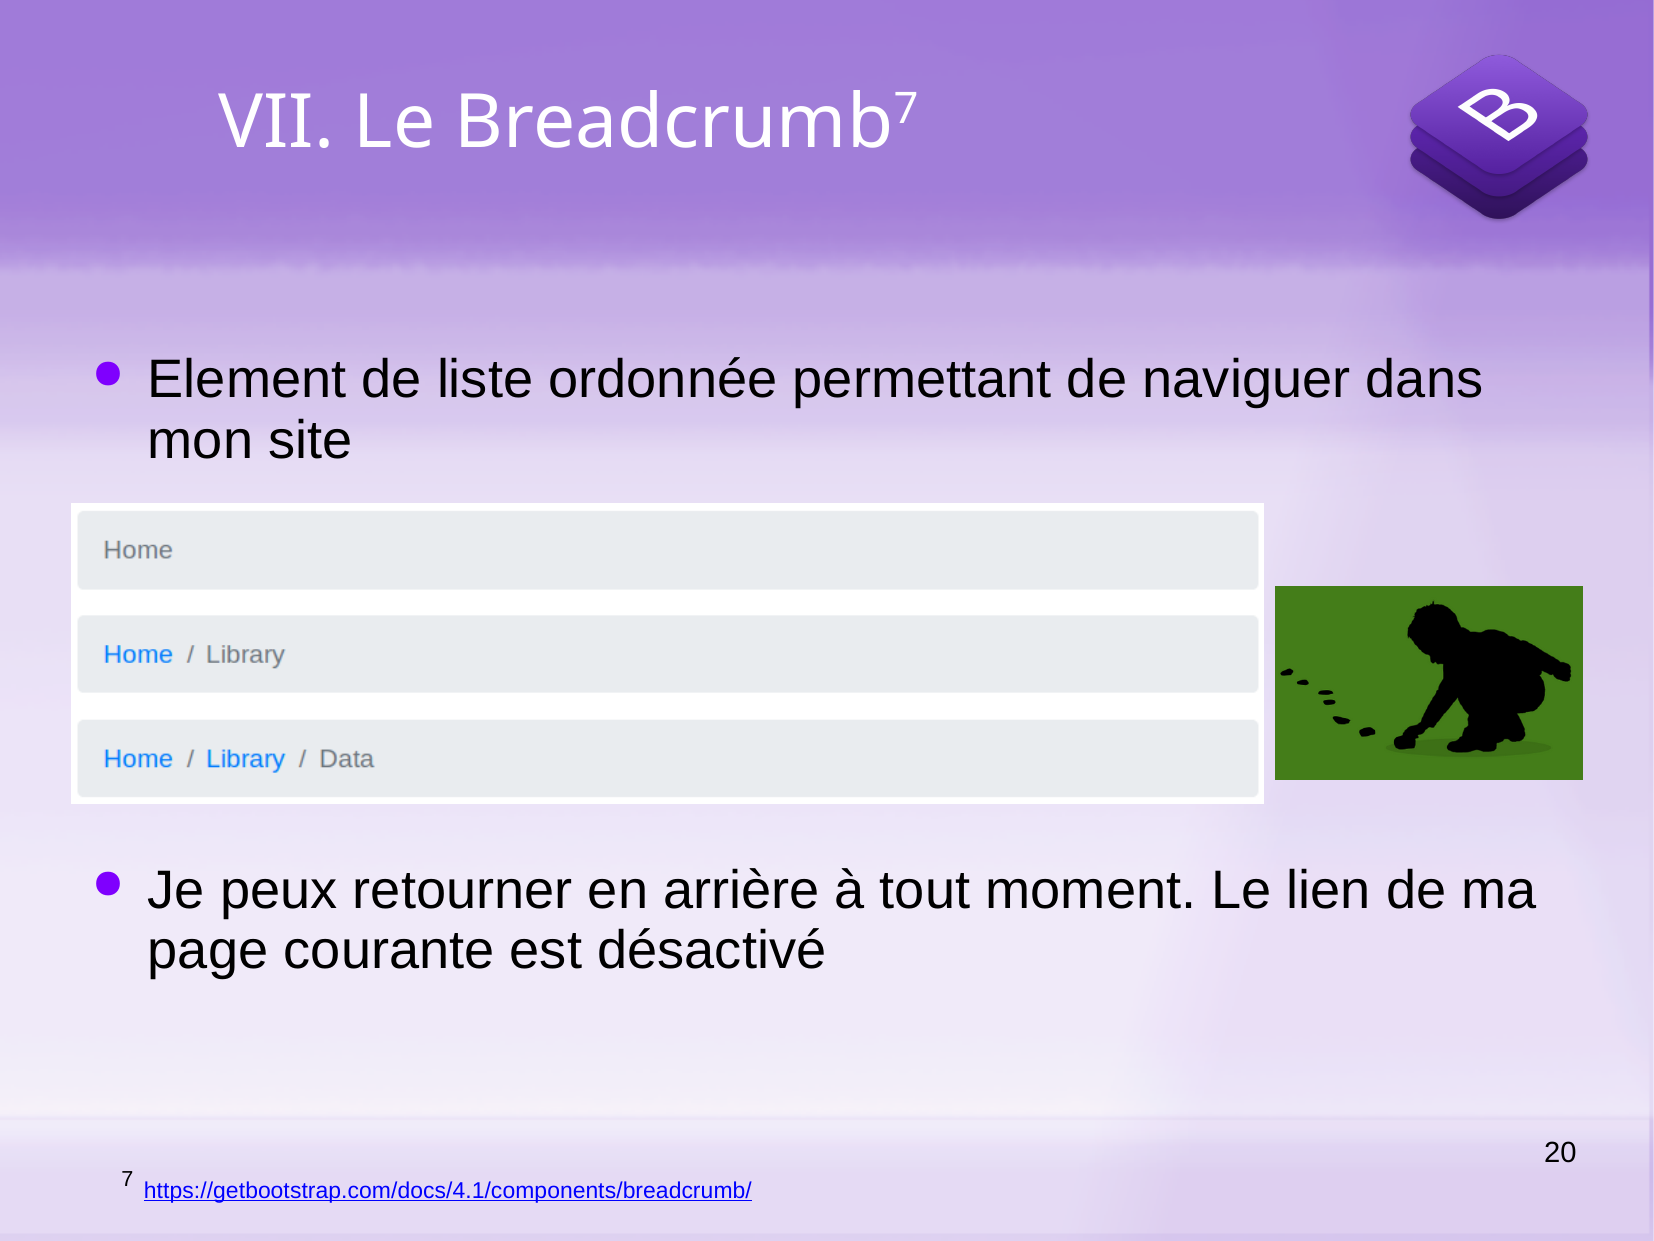

# VII. Le Breadcrumb7
Element de liste ordonnée permettant de naviguer dans mon site
Je peux retourner en arrière à tout moment. Le lien de ma page courante est désactivé
20
7 https://getbootstrap.com/docs/4.1/components/breadcrumb/